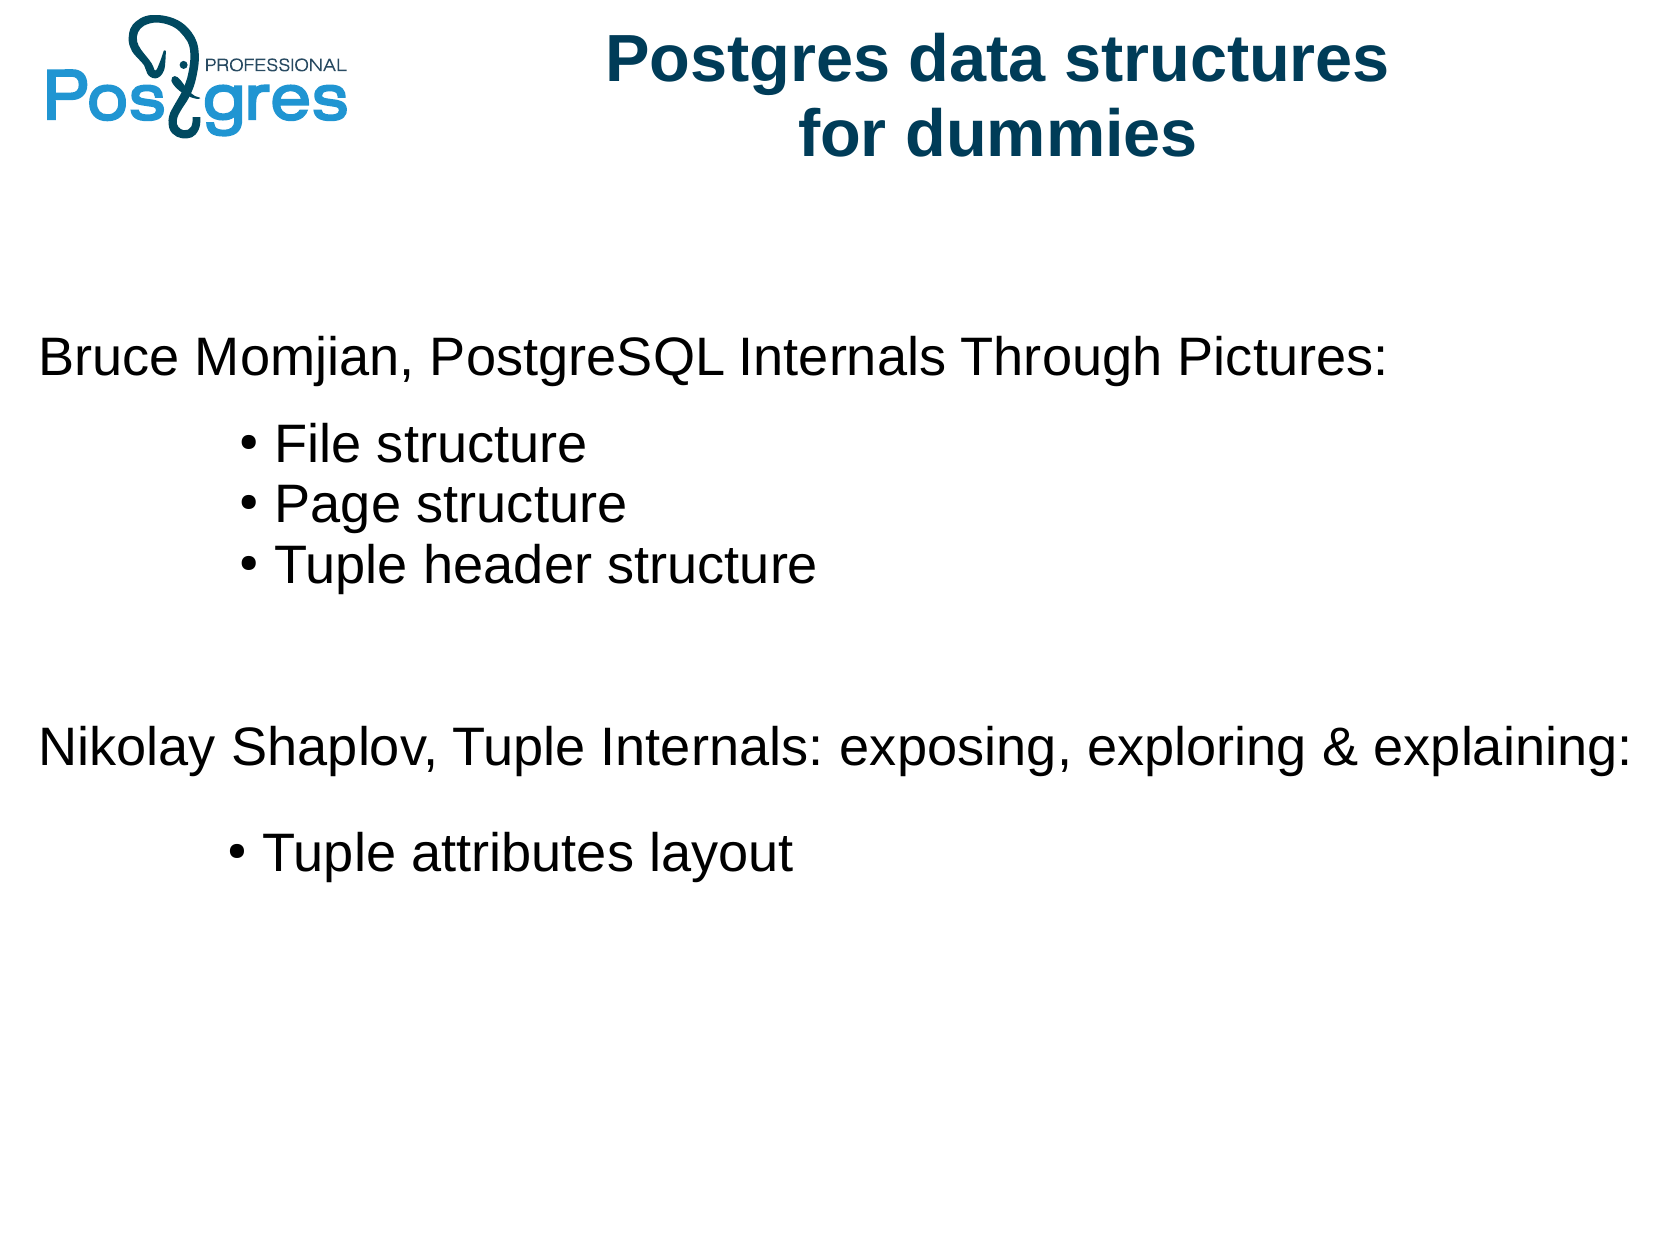

# Postgres data structures for dummies
Bruce Momjian, PostgreSQL Internals Through Pictures:
File structure
Page structure
Tuple header structure
Nikolay Shaplov, Tuple Internals: exposing, exploring & explaining:
Tuple attributes layout